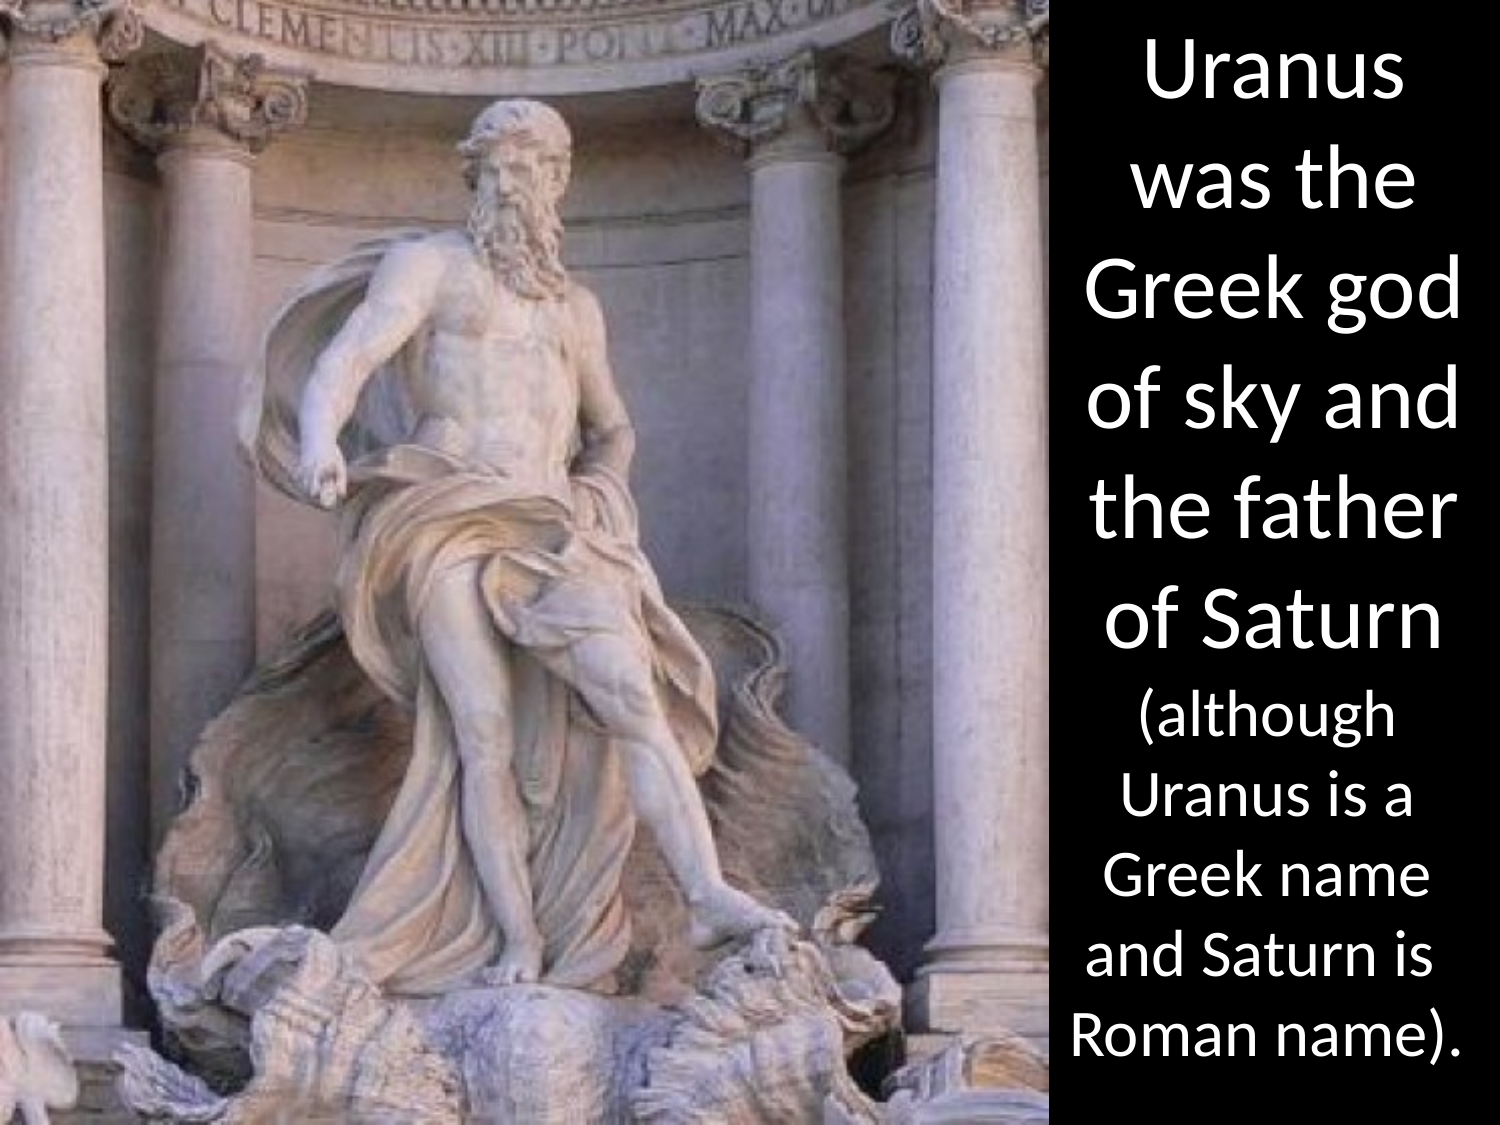

Uranus was the Greek god of sky and the father of Saturn
(although Uranus is a Greek name and Saturn is Roman name).